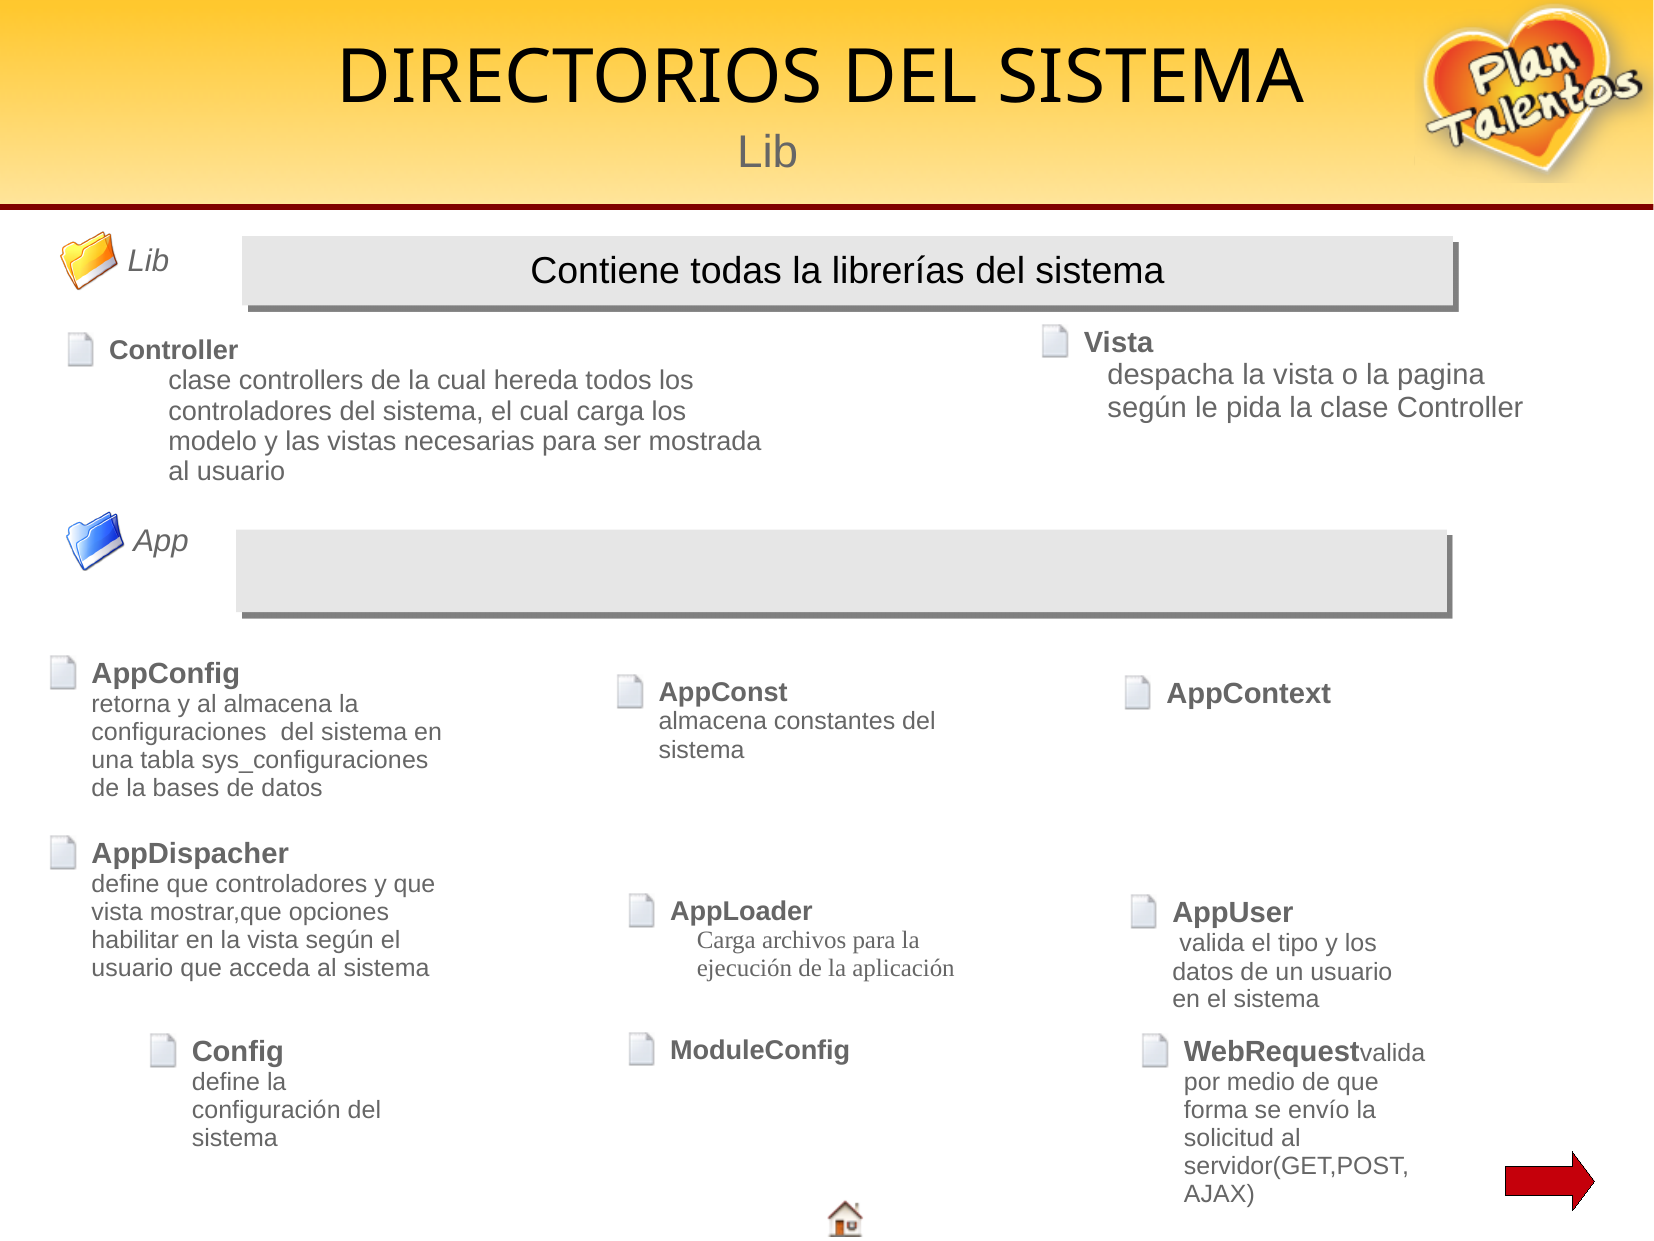

# DIRECTORIOS DEL SISTEMA
Lib
 Lib
Contiene todas la librerías del sistema
Vista
despacha la vista o la pagina según le pida la clase Controller
Controller
clase controllers de la cual hereda todos los controladores del sistema, el cual carga los modelo y las vistas necesarias para ser mostrada al usuario
 App
AppConfig
retorna y al almacena la configuraciones del sistema en una tabla sys_configuraciones de la bases de datos
AppConst
almacena constantes del sistema
AppContext
AppDispacher
define que controladores y que vista mostrar,que opciones habilitar en la vista según el usuario que acceda al sistema
AppLoader
	Carga archivos para la 	ejecución de la aplicación
AppUser
 valida el tipo y los datos de un usuario en el sistema
Config
define la configuración del sistema
ModuleConfig
WebRequestvalida por medio de que forma se envío la solicitud al servidor(GET,POST, AJAX)